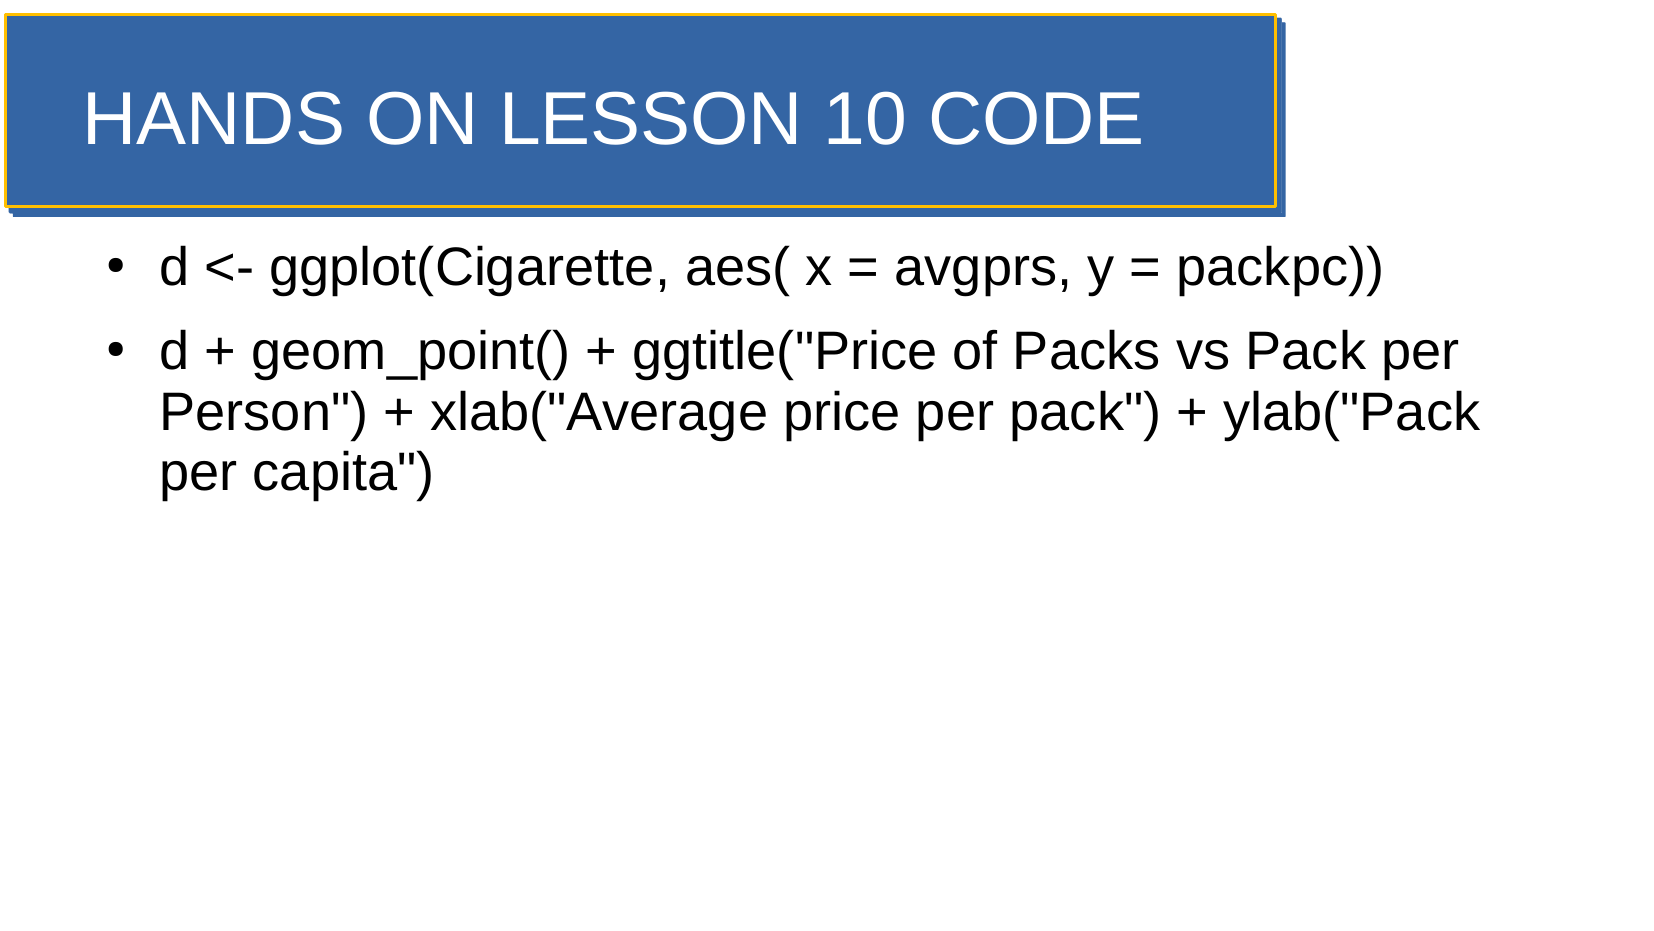

# HANDS ON LESSON 10 CODE
d <- ggplot(Cigarette, aes( x = avgprs, y = packpc))
d + geom_point() + ggtitle("Price of Packs vs Pack per Person") + xlab("Average price per pack") + ylab("Pack per capita")